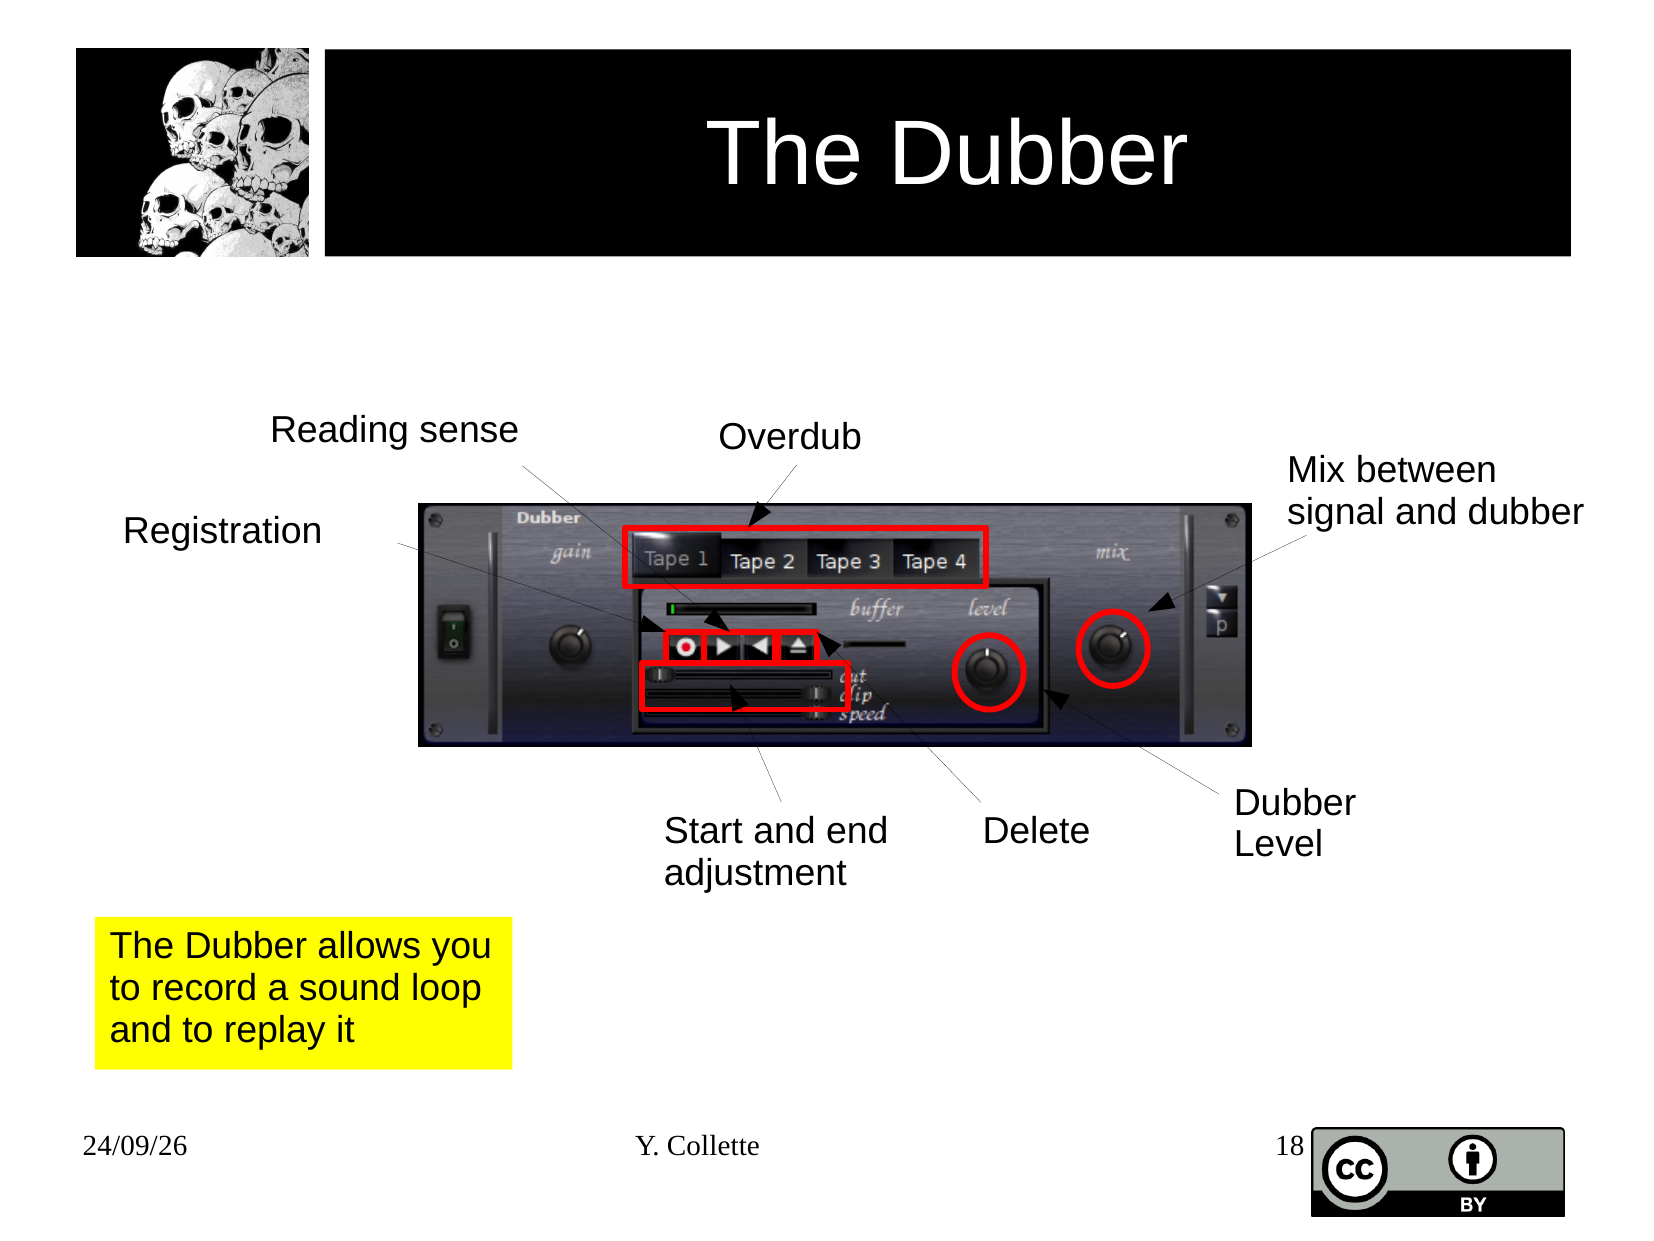

# The Dubber
Reading sense
Overdub
Mix between signal and dubber
Registration
Dubber Level
Start and end adjustment
Delete
The Dubber allows you to record a sound loop and to replay it
Y. Collette
18